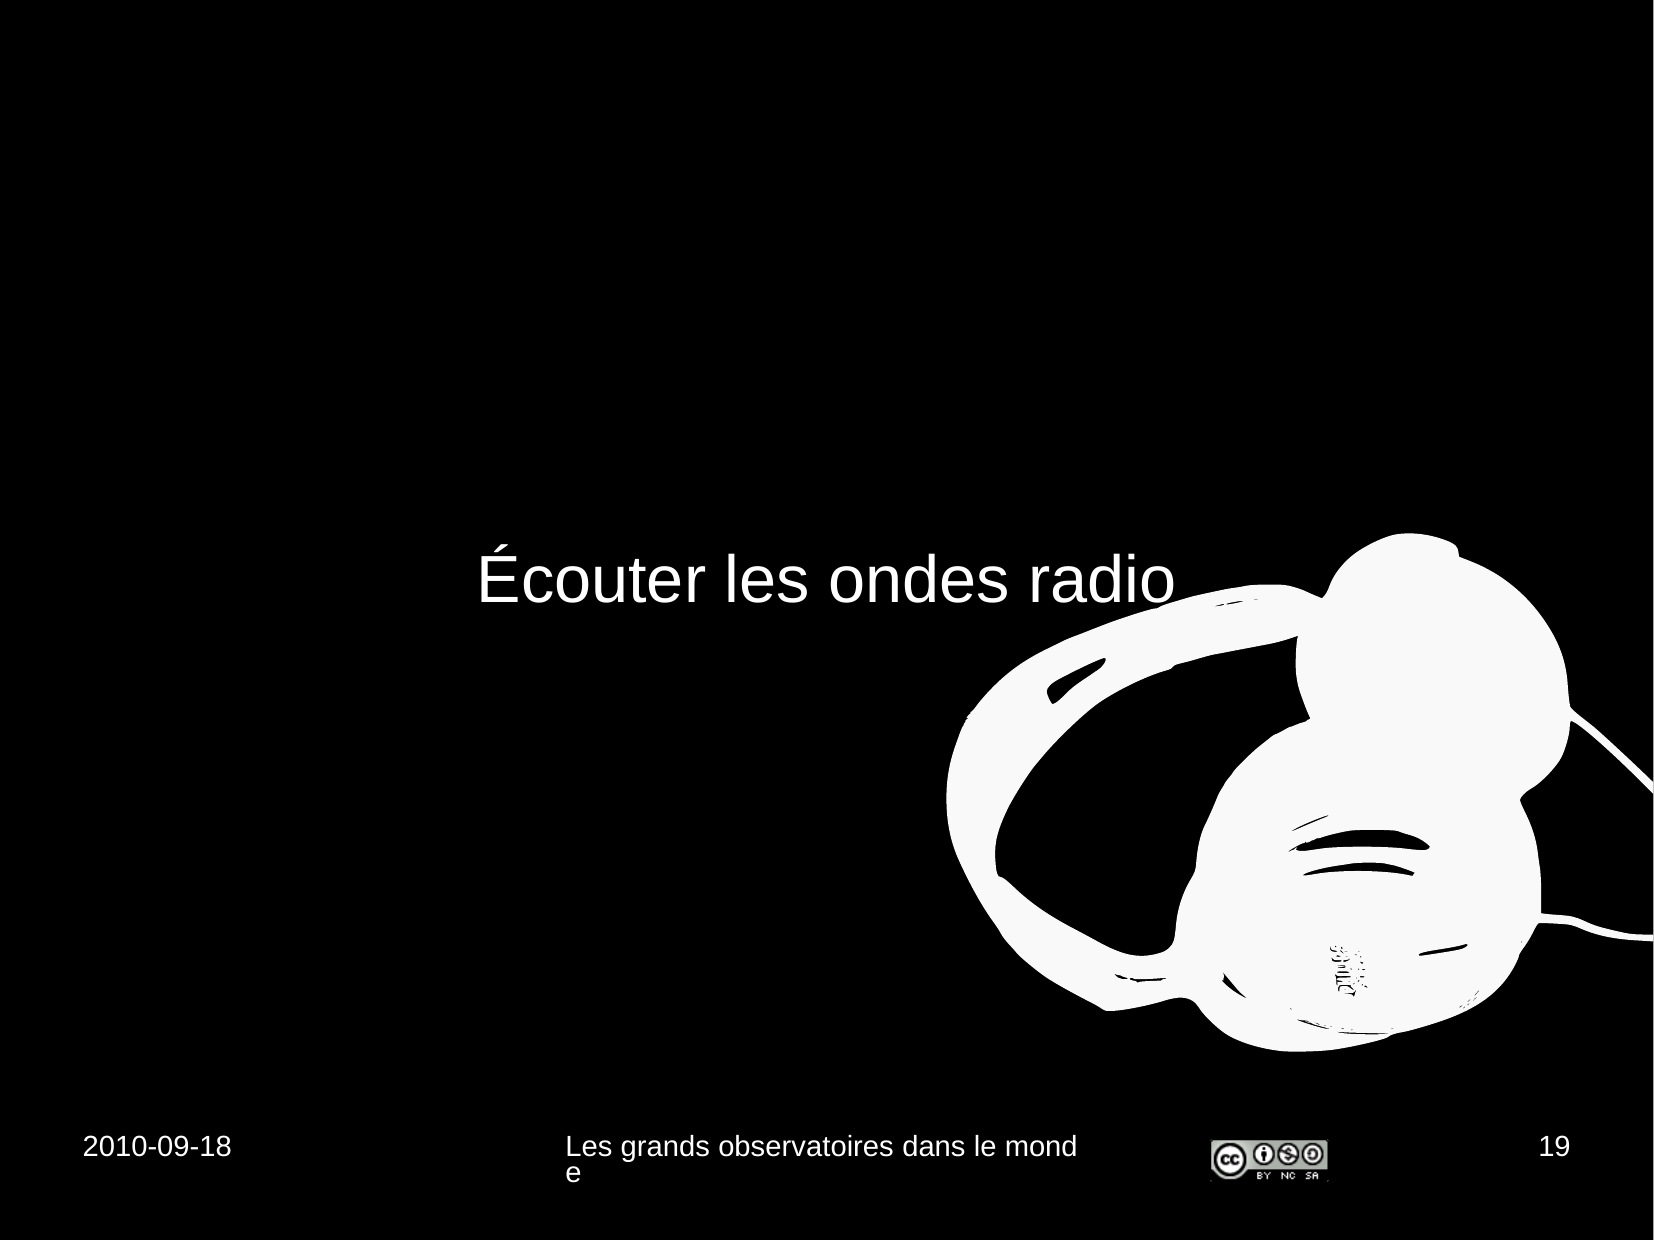

# Écouter les ondes radio
2010-09-18
Les grands observatoires dans le monde
19